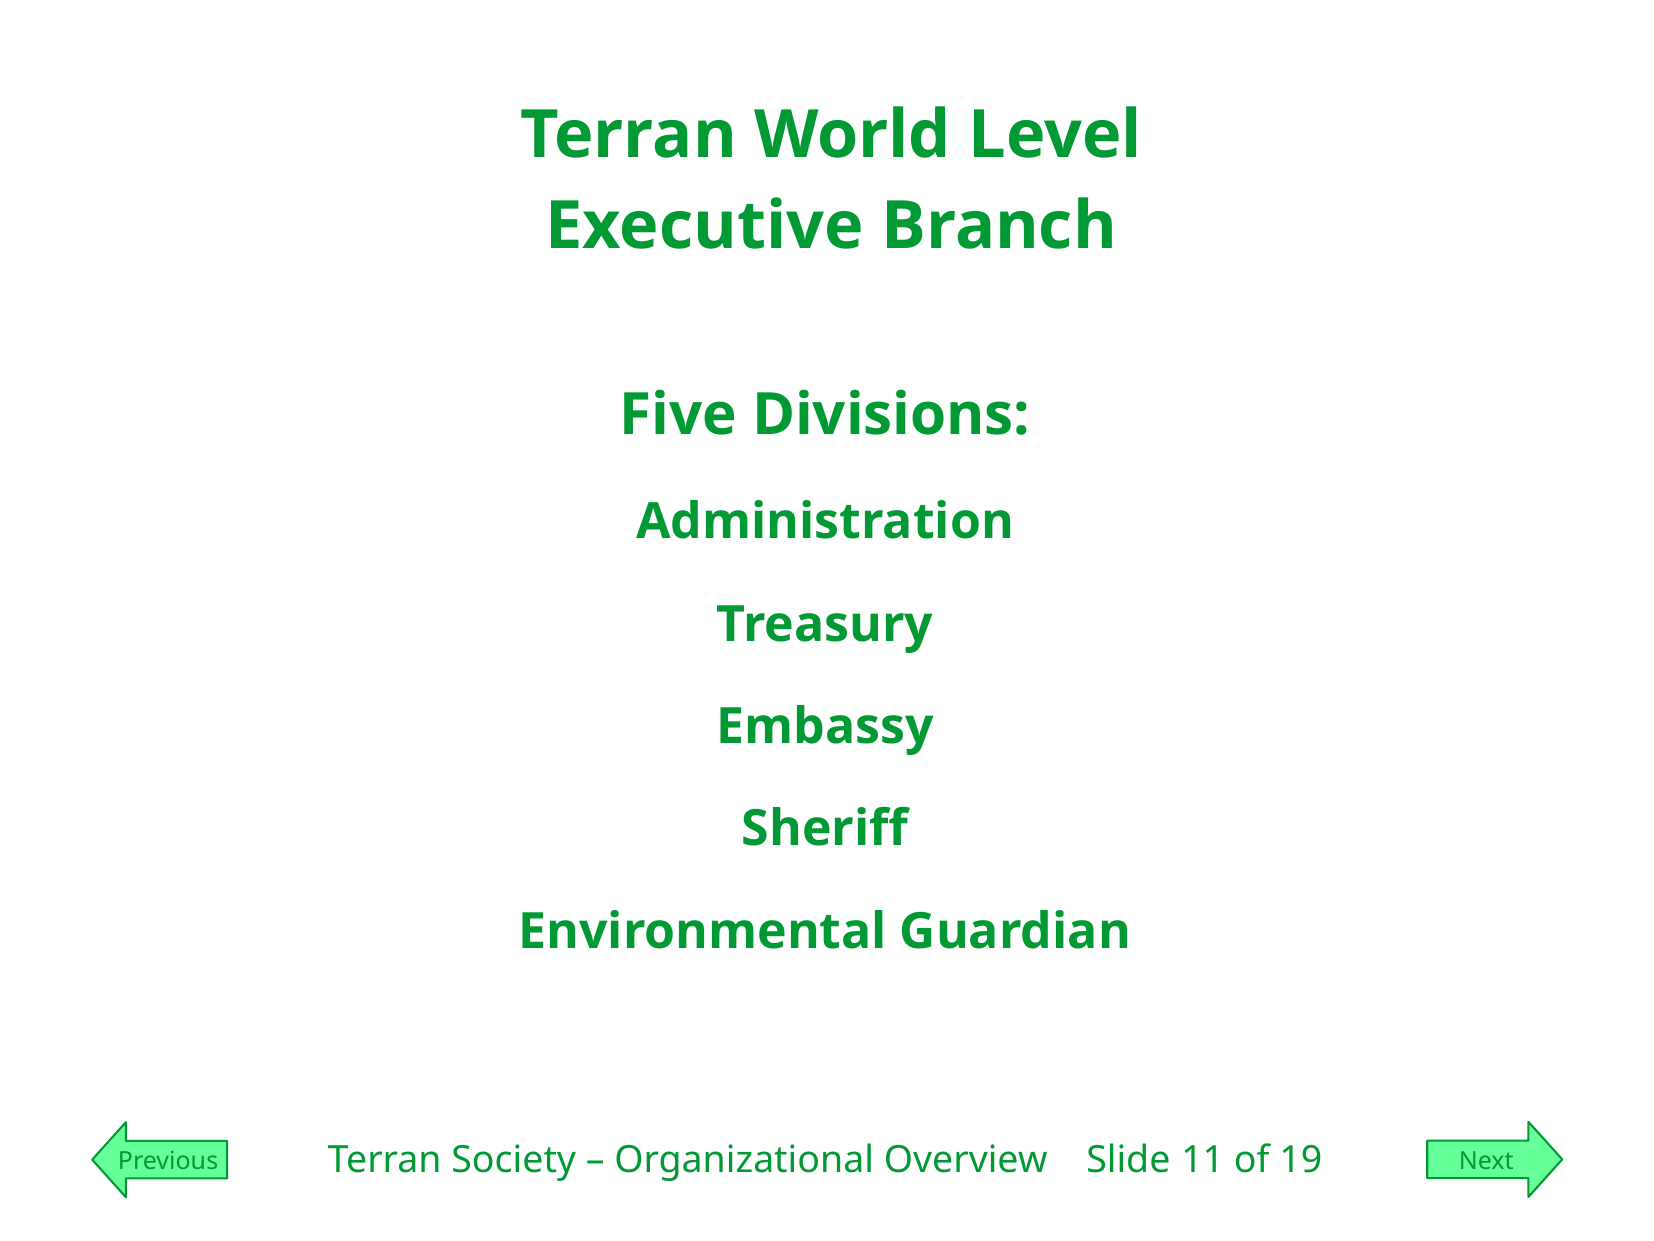

# Terran World Level Executive Branch
Five Divisions:
Administration
Treasury
Embassy
Sheriff
Environmental Guardian
Next
Previous
Terran Society – Organizational Overview Slide of 19